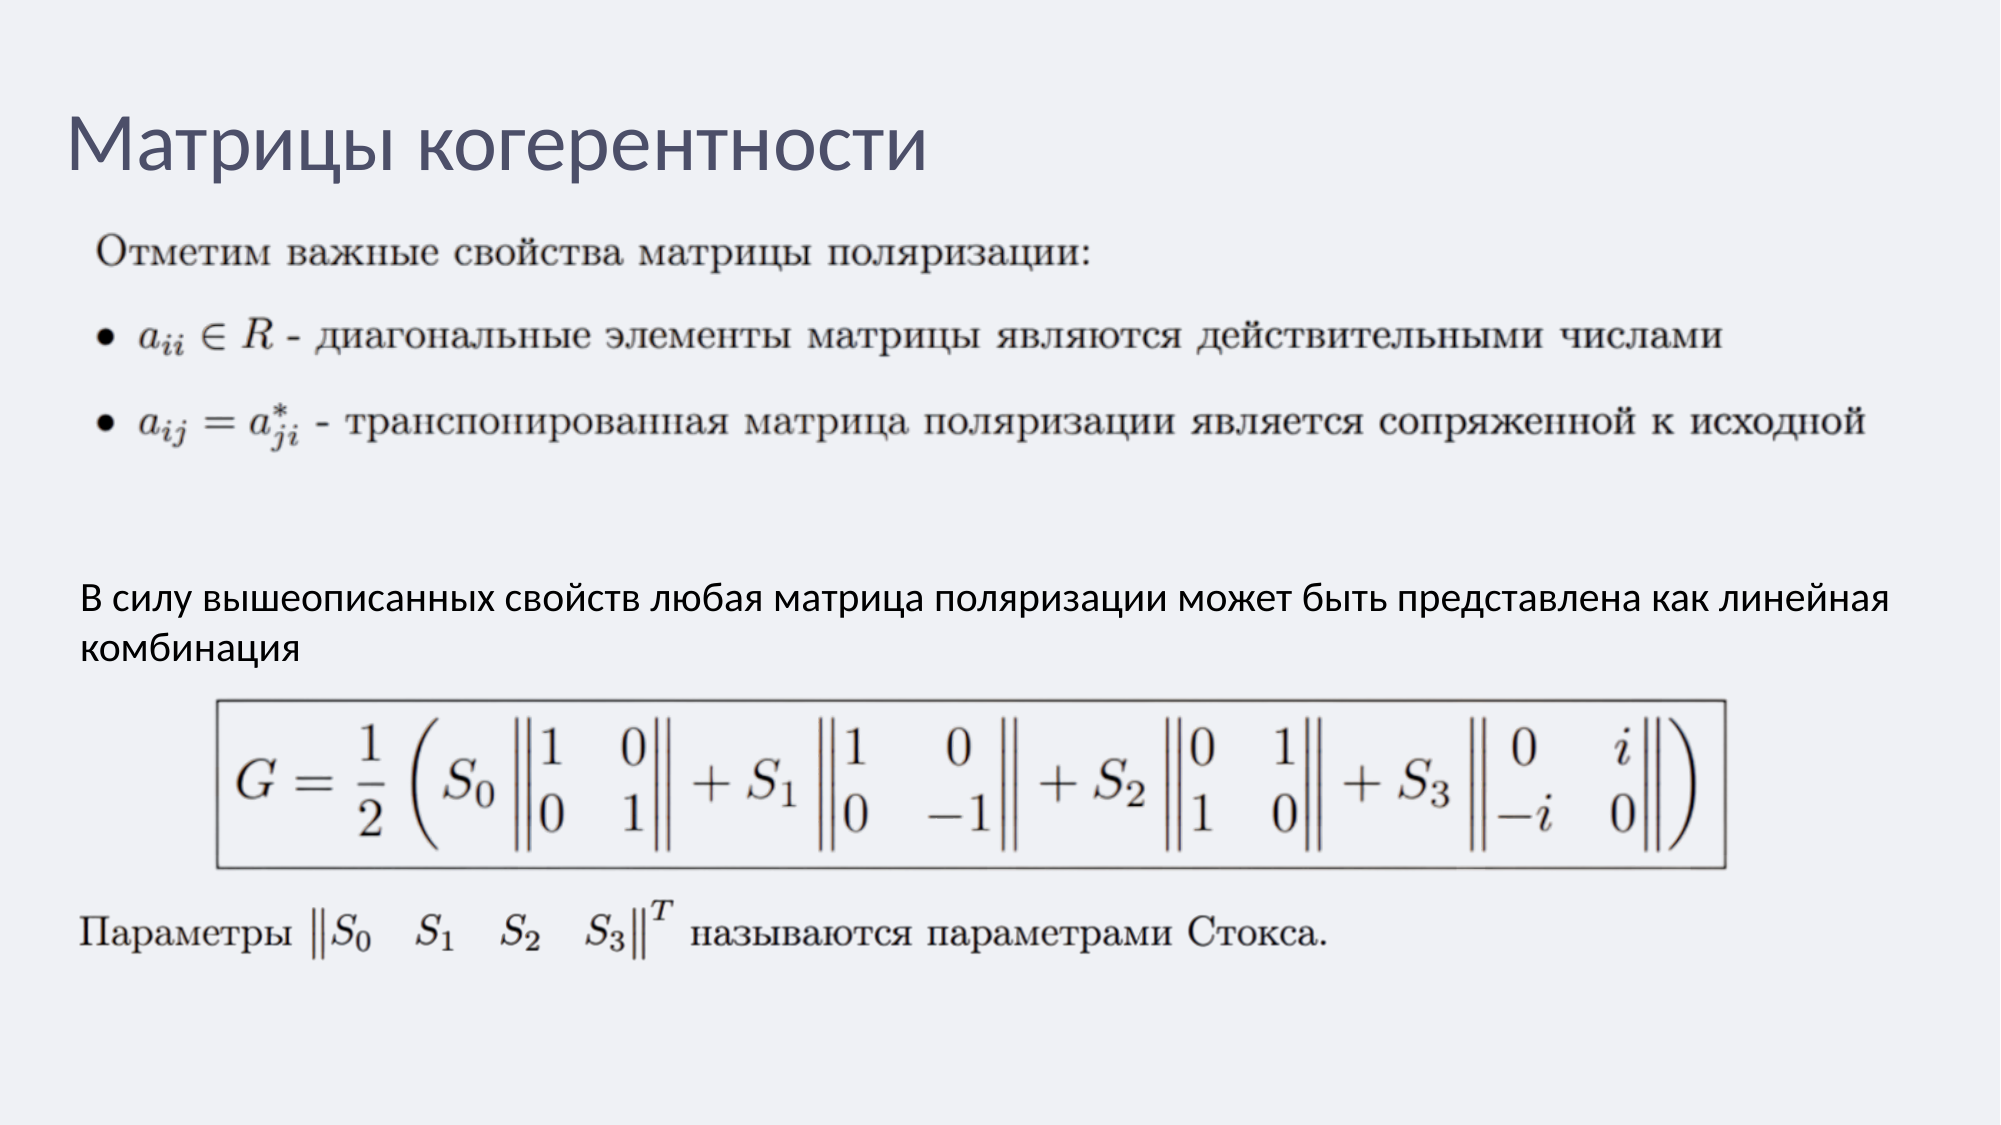

# Матрицы когерентности
В силу вышеописанных свойств любая матрица поляризации может быть представлена как линейная комбинация